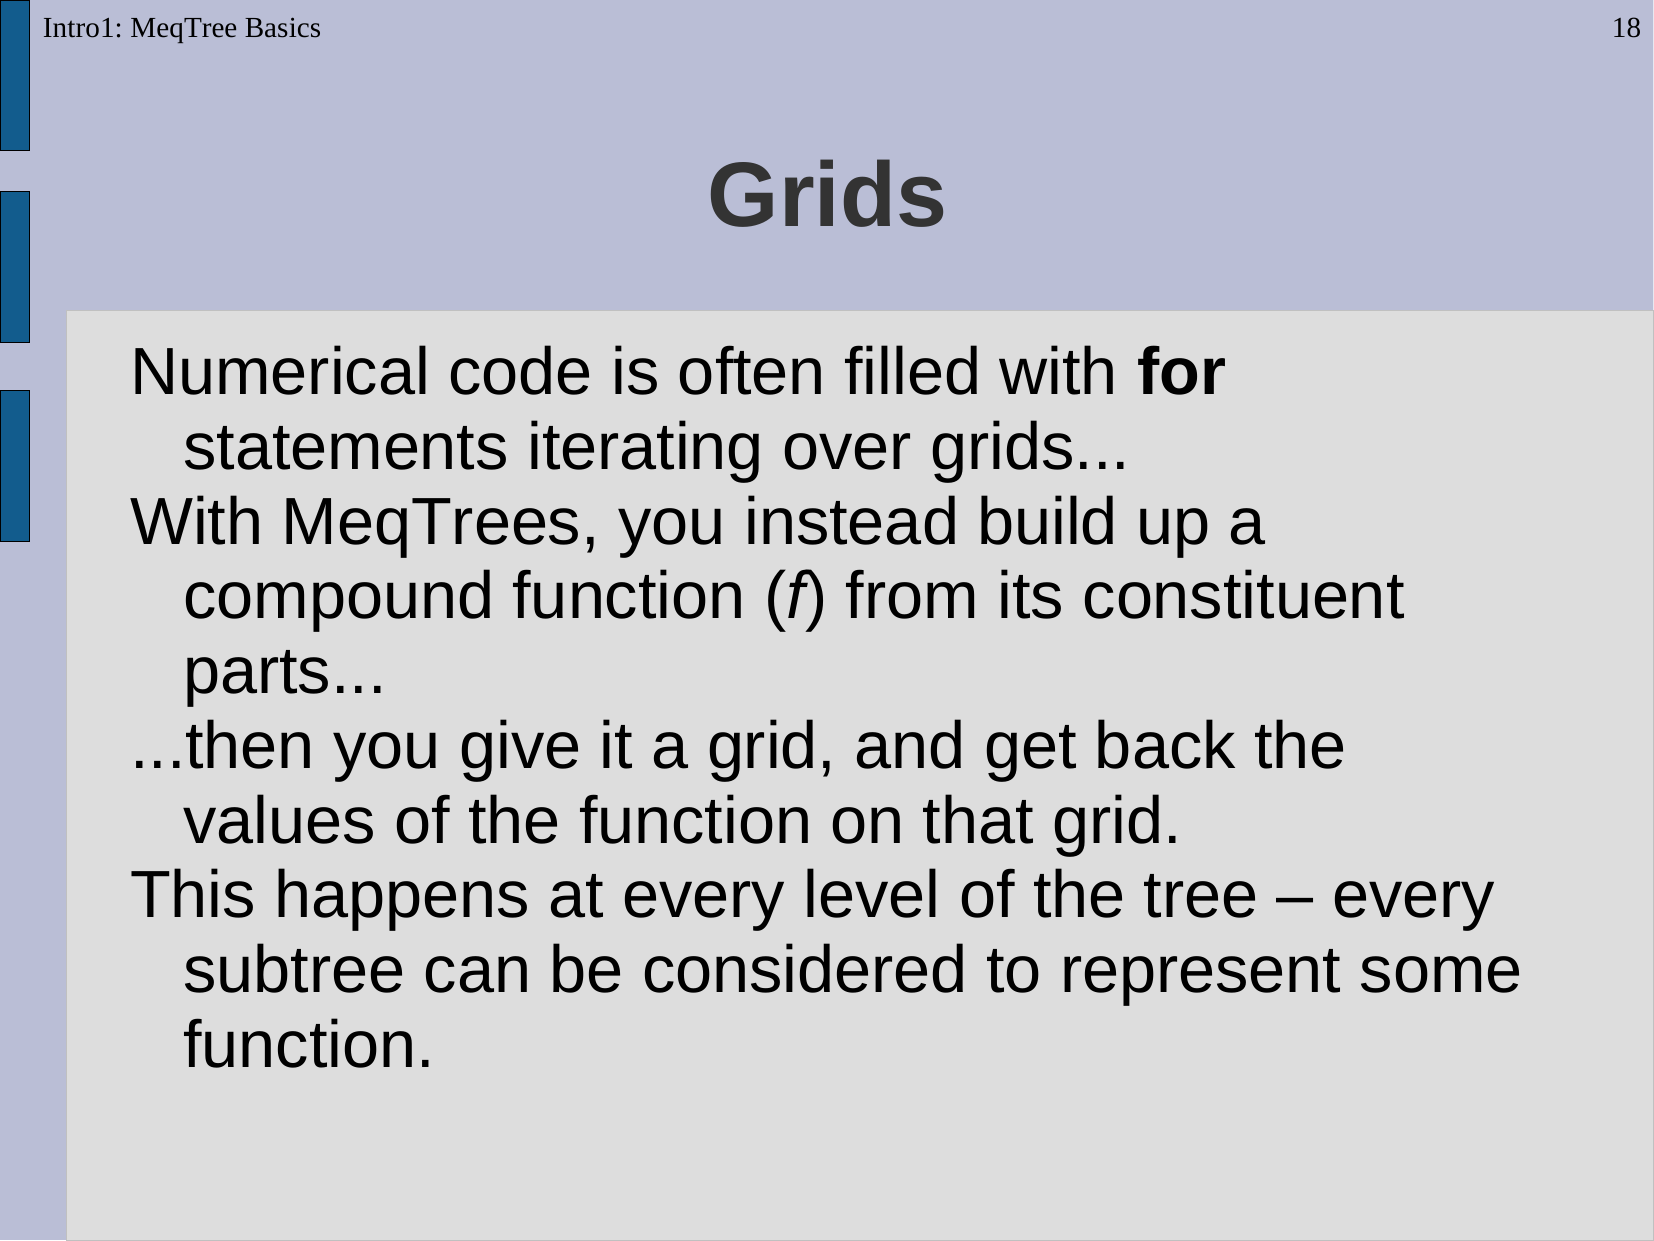

Intro1: MeqTree Basics
18
# Grids
Numerical code is often filled with for statements iterating over grids...
With MeqTrees, you instead build up a compound function (f) from its constituent parts...
...then you give it a grid, and get back the values of the function on that grid.
This happens at every level of the tree – every subtree can be considered to represent some function.